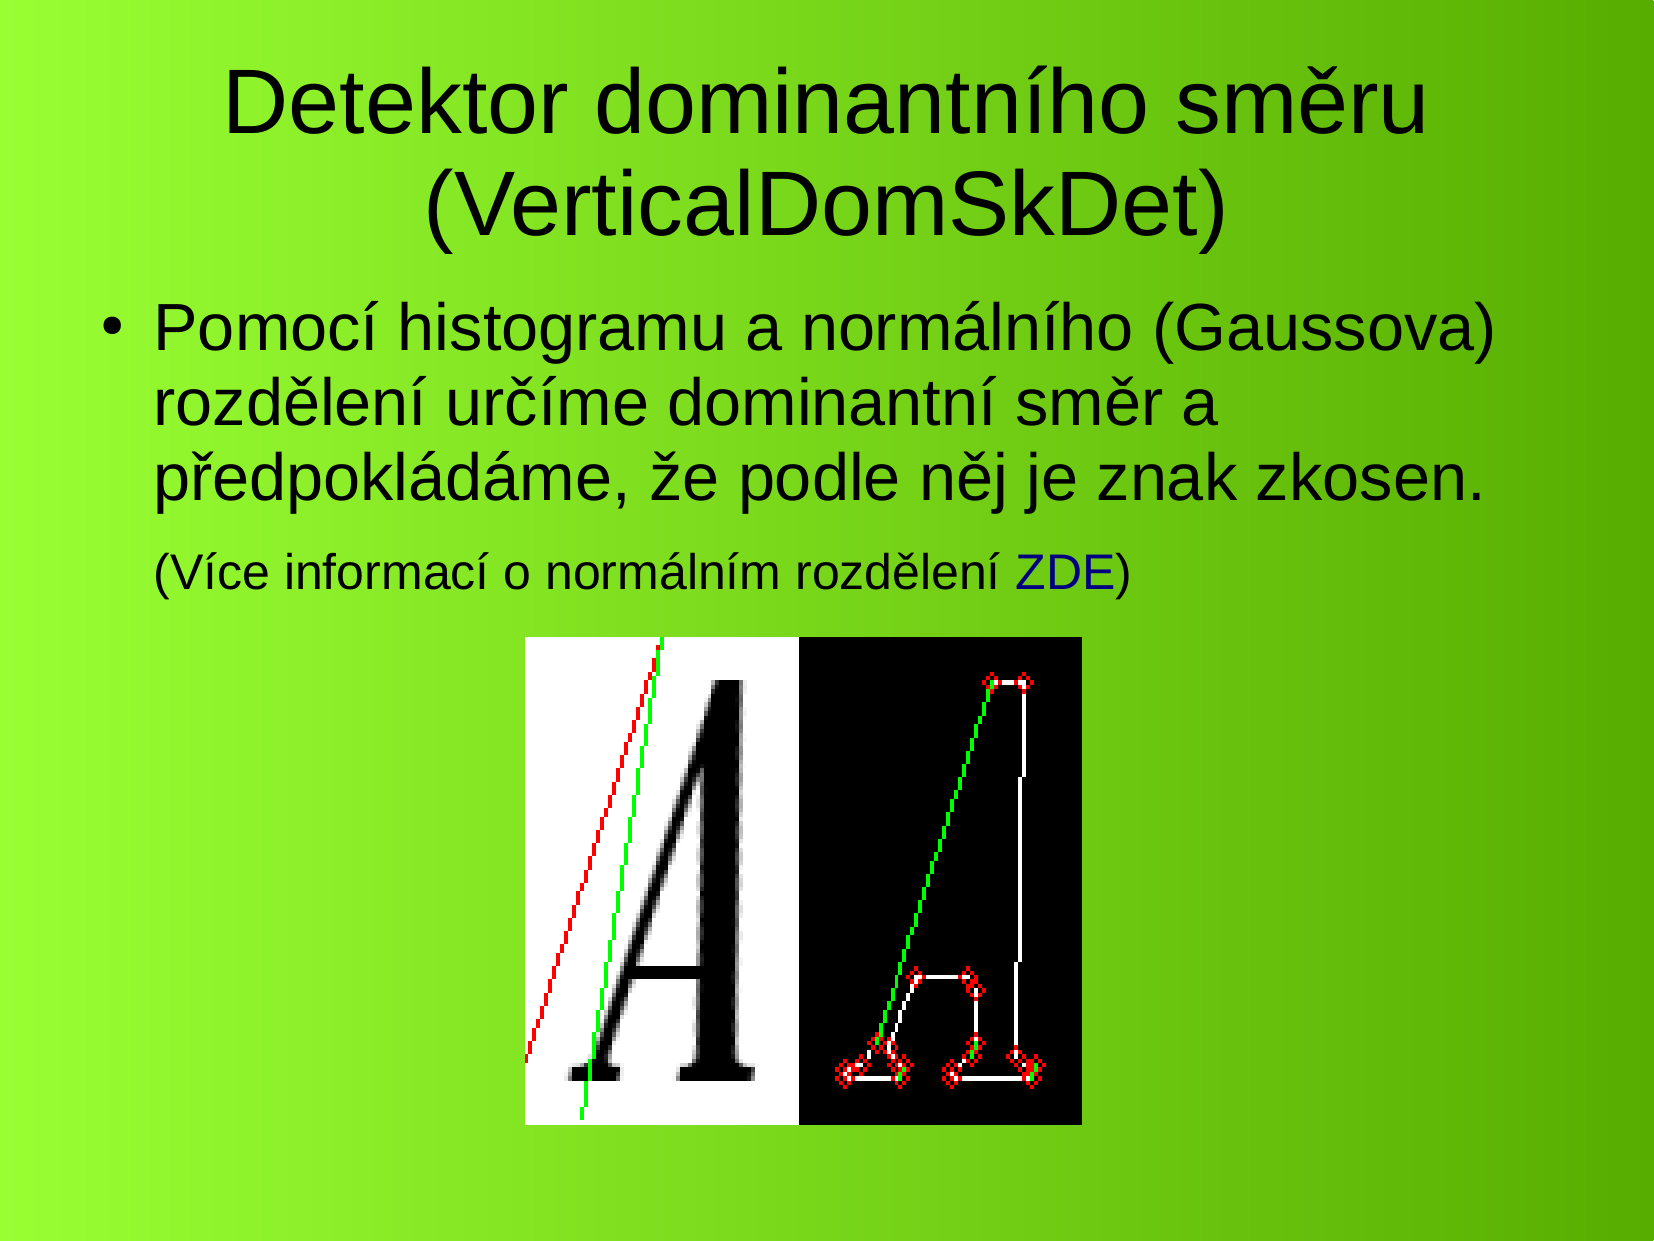

# Detektor dominantního směru (VerticalDomSkDet)
Pomocí histogramu a normálního (Gaussova) rozdělení určíme dominantní směr a předpokládáme, že podle něj je znak zkosen.
(Více informací o normálním rozdělení ZDE)